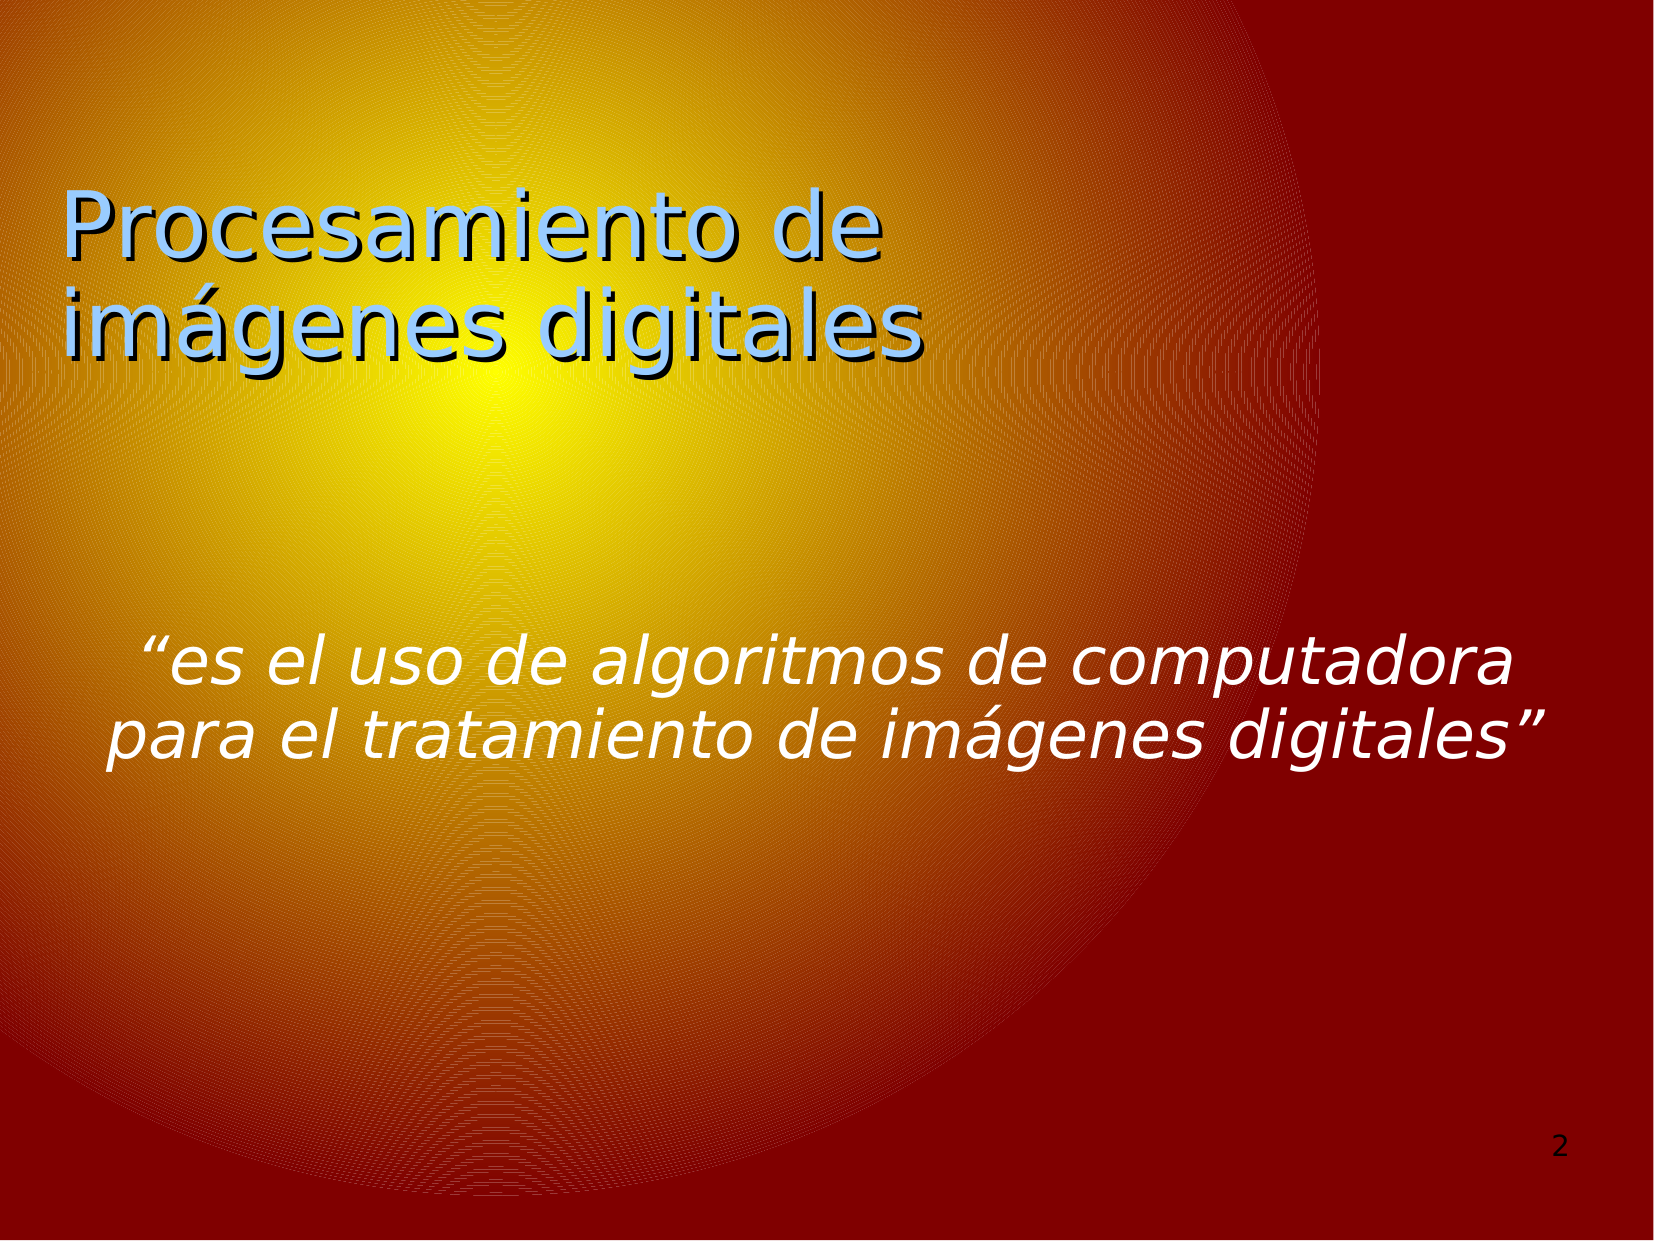

# Procesamiento de imágenes digitales
“es el uso de algoritmos de computadora para el tratamiento de imágenes digitales”
2